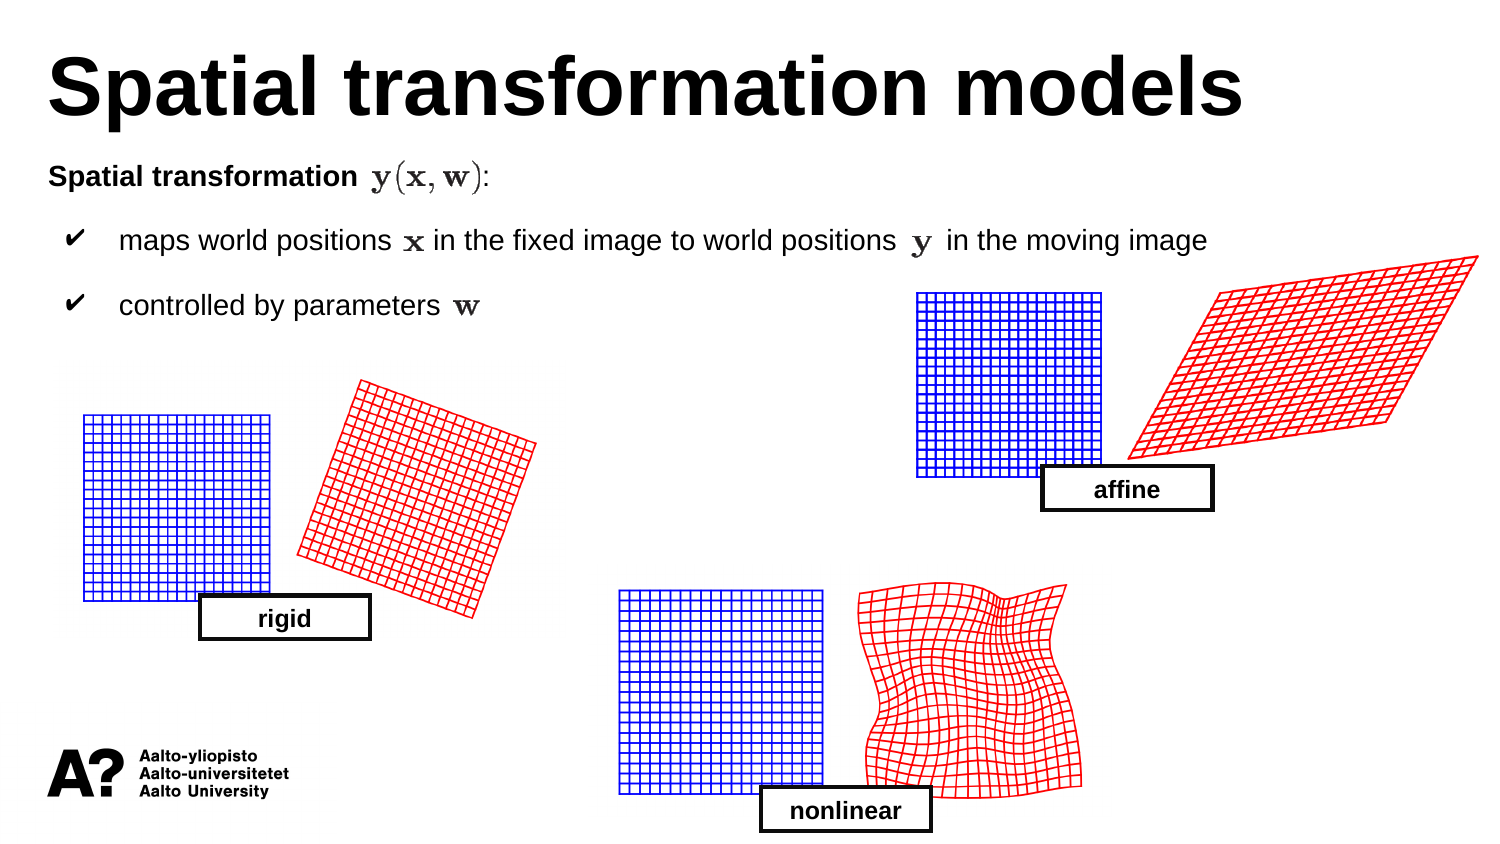

# Spatial transformation models
Spatial transformation :
maps world positions in the fixed image to world positions in the moving image
controlled by parameters
affine
rigid
nonlinear